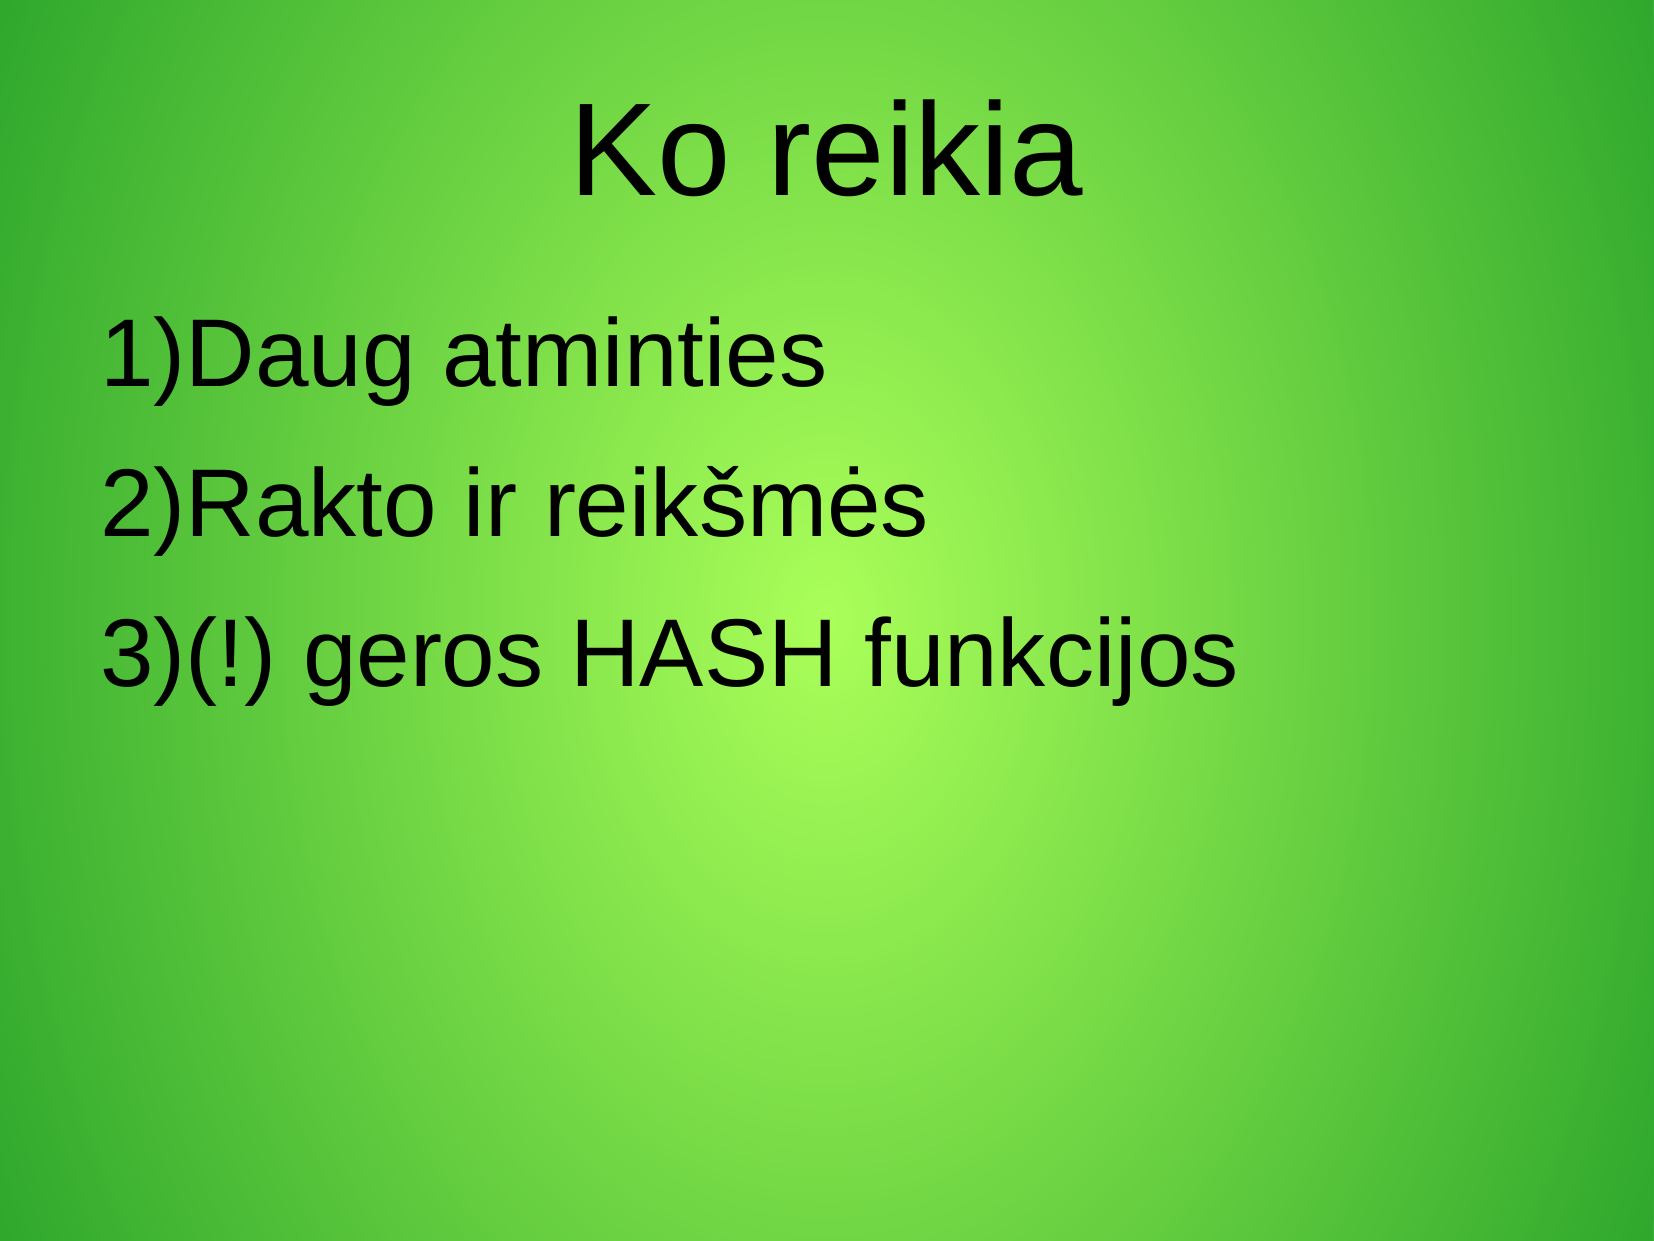

# Ko reikia
Daug atminties
Rakto ir reikšmės
(!) geros HASH funkcijos